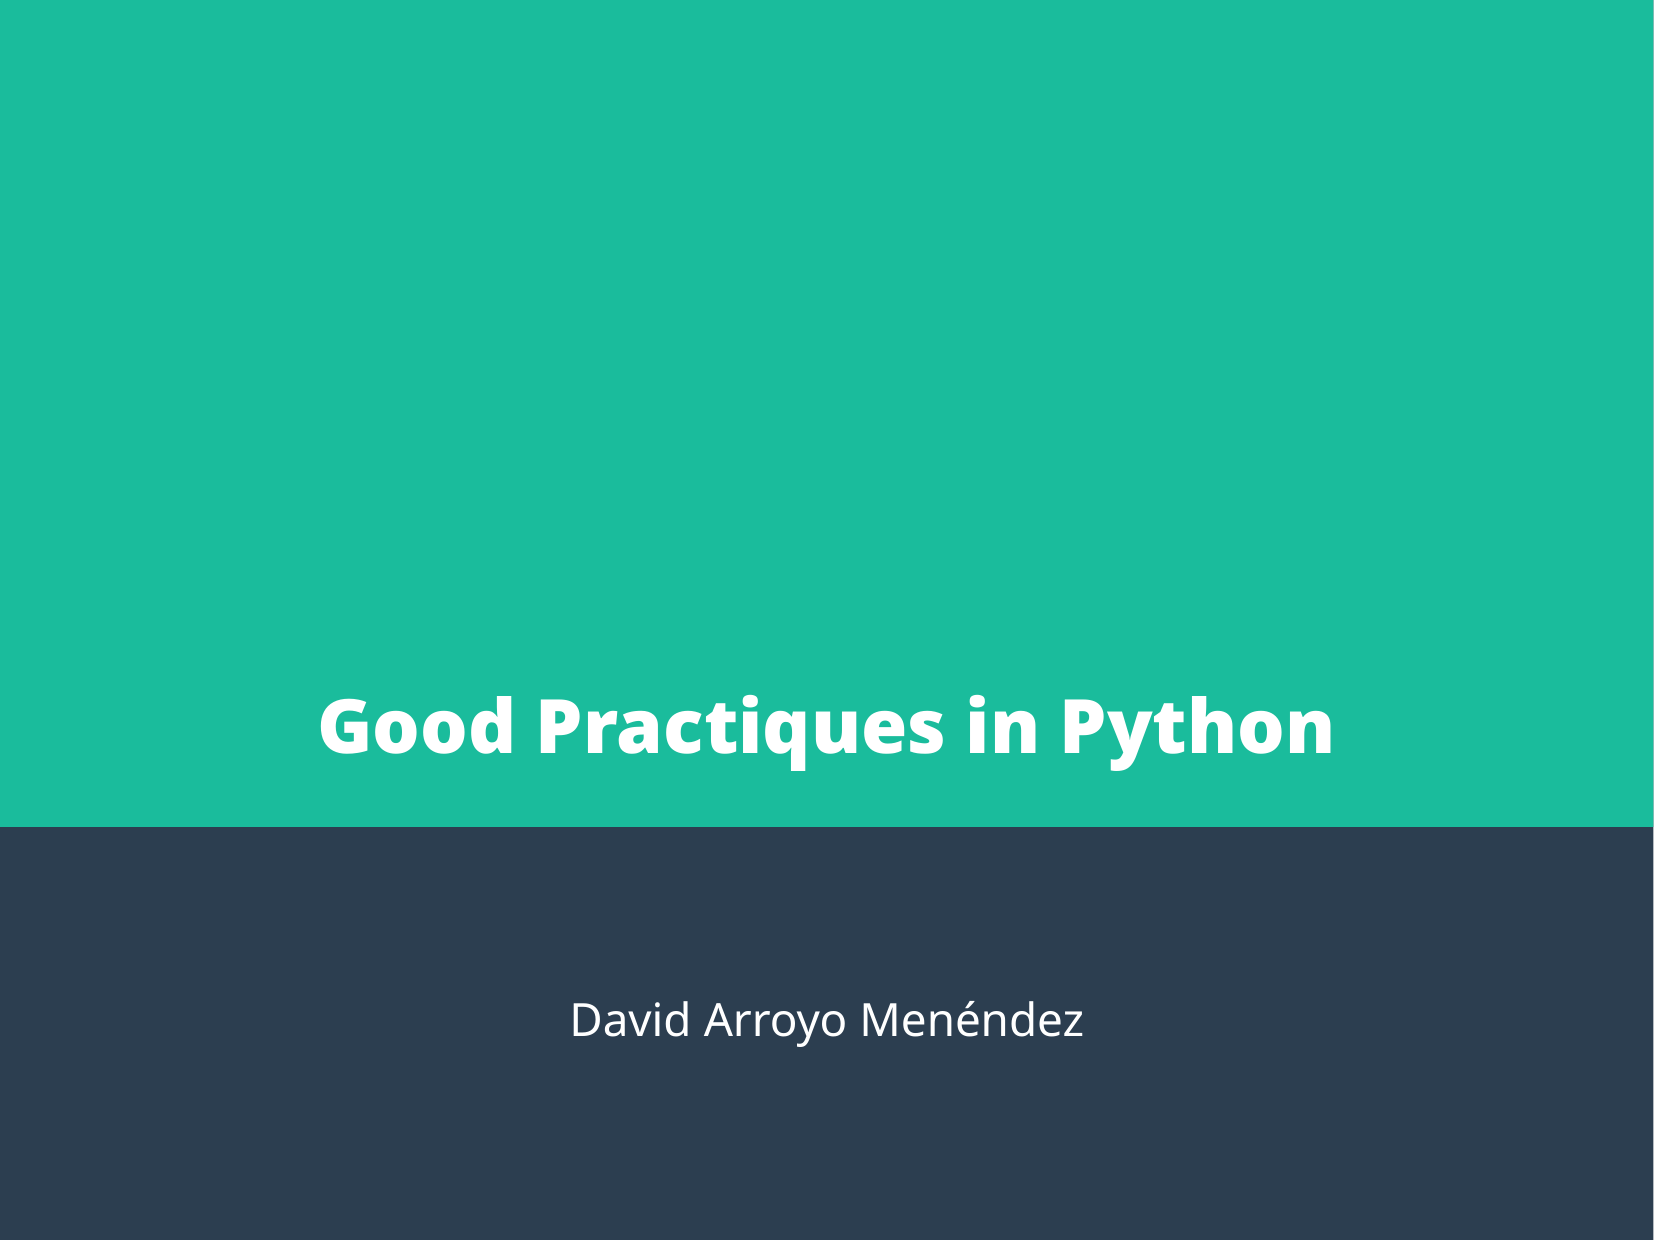

# Good Practiques in Python
David Arroyo Menéndez